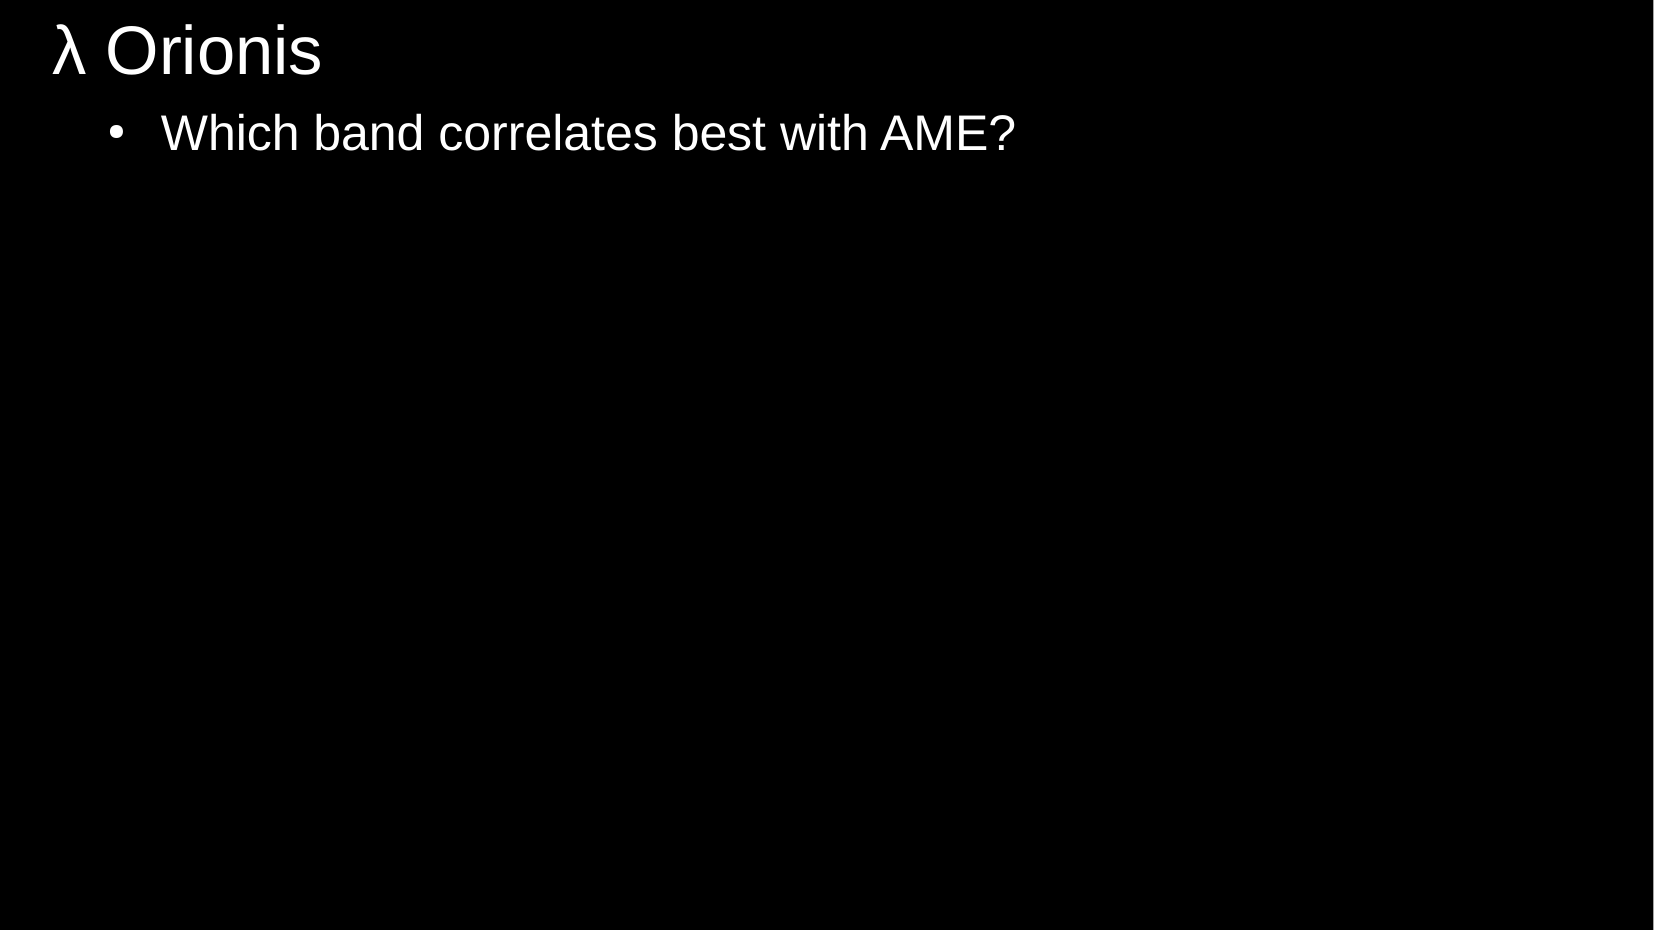

# λ Orionis
Which band correlates best with AME?